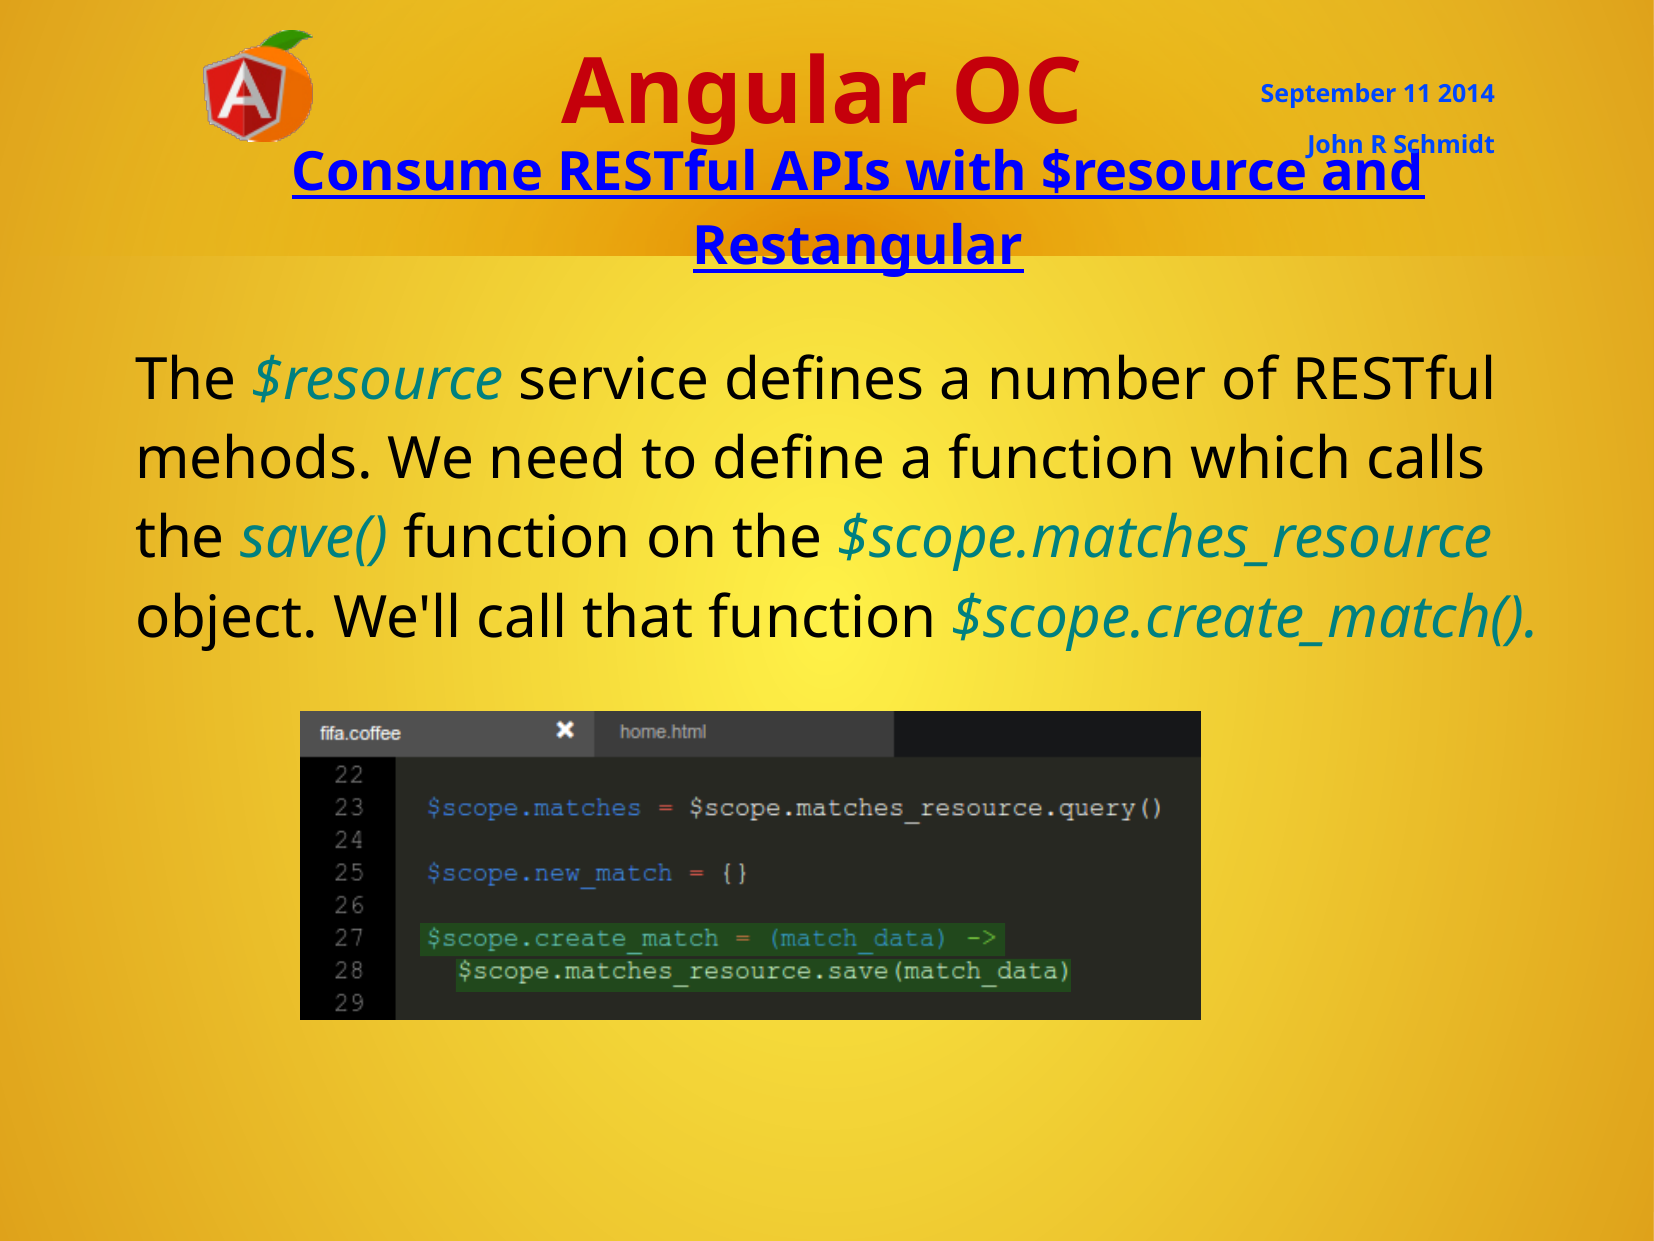

# Angular OC
September 11 2014
John R Schmidt
Consume RESTful APIs with $resource and Restangular
The $resource service defines a number of RESTful mehods. We need to define a function which calls the save() function on the $scope.matches_resource object. We'll call that function $scope.create_match().